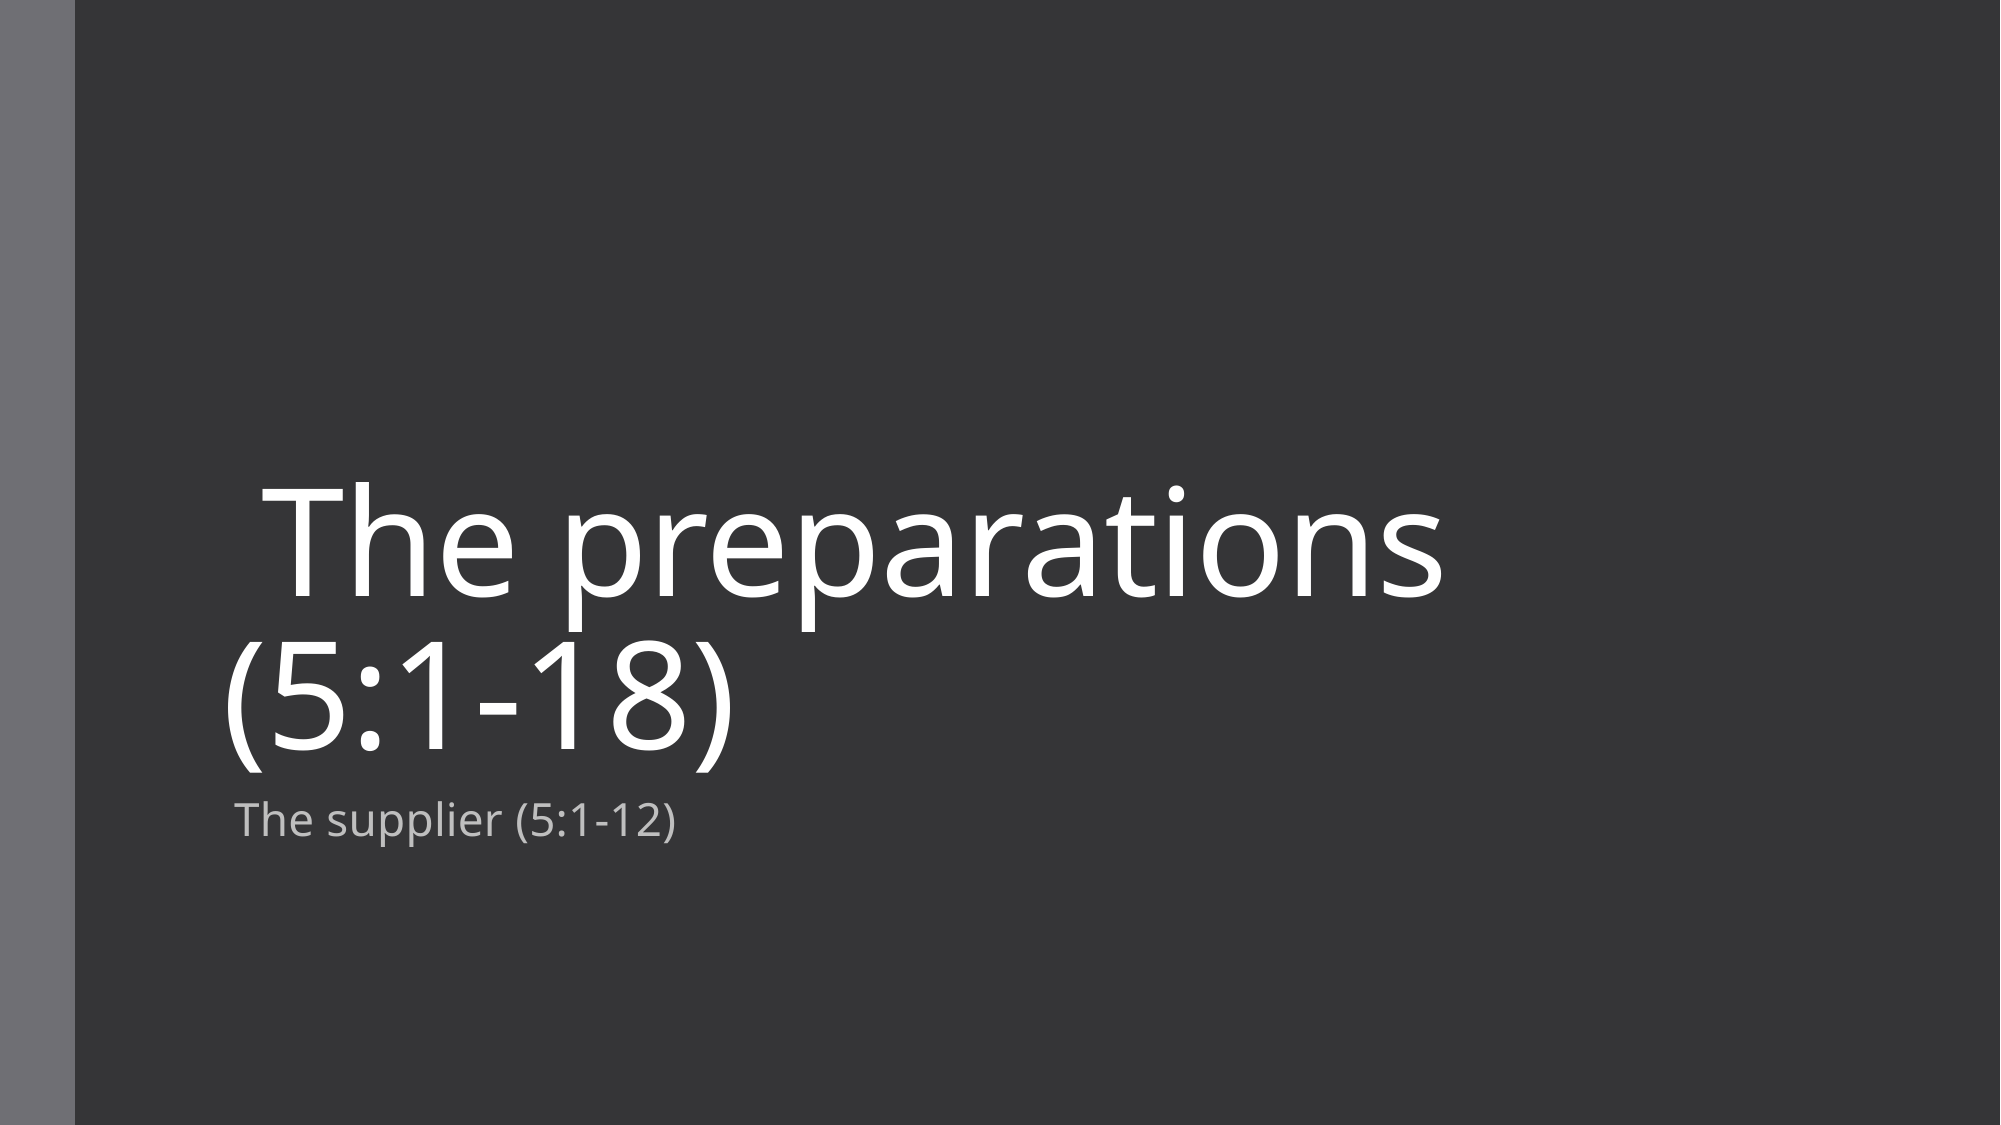

# The preparations (5:1-18)
 The supplier (5:1-12)